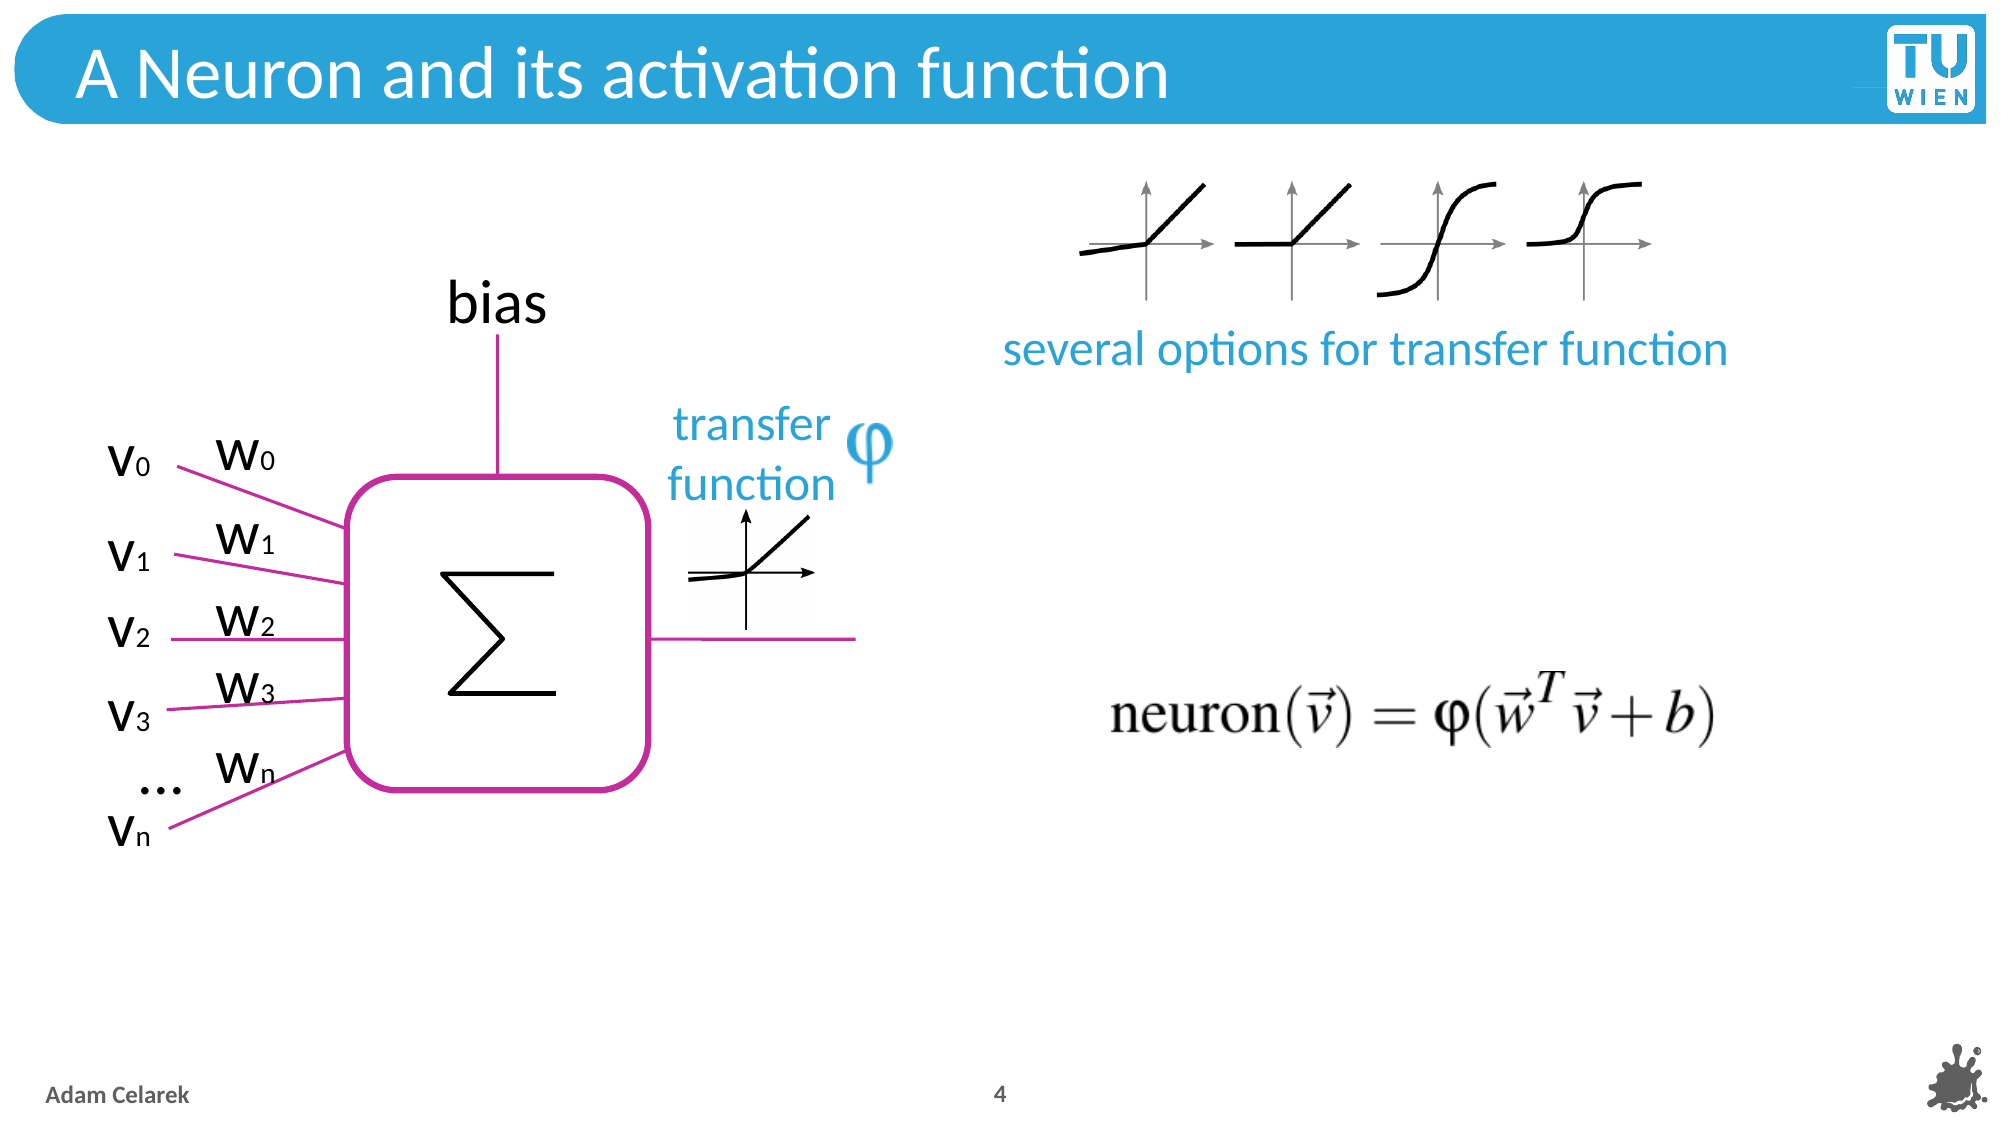

# A Neuron and its activation function
bias
several options for transfer function
transfer function
w0
v0
w1
v1
w2
v2
w3
v3
wn
...
vn
Adam Celarek